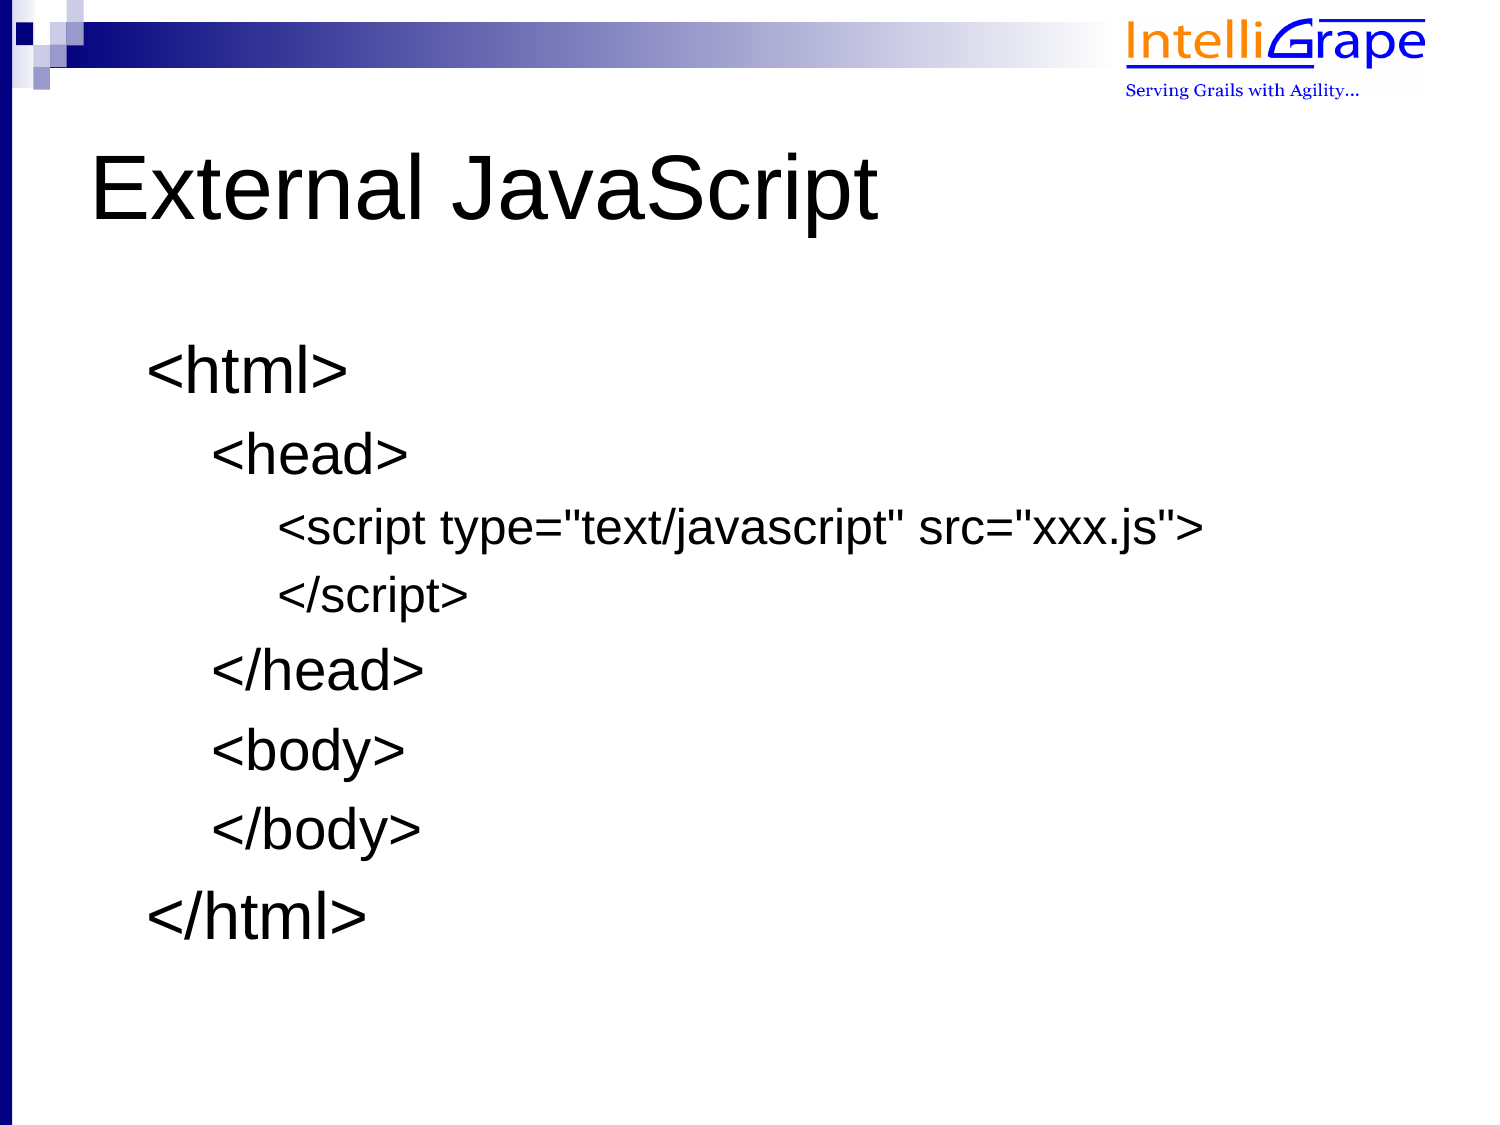

# External JavaScript
<html>
<head>
<script type="text/javascript" src="xxx.js">
</script>
</head>
<body>
</body>
</html>